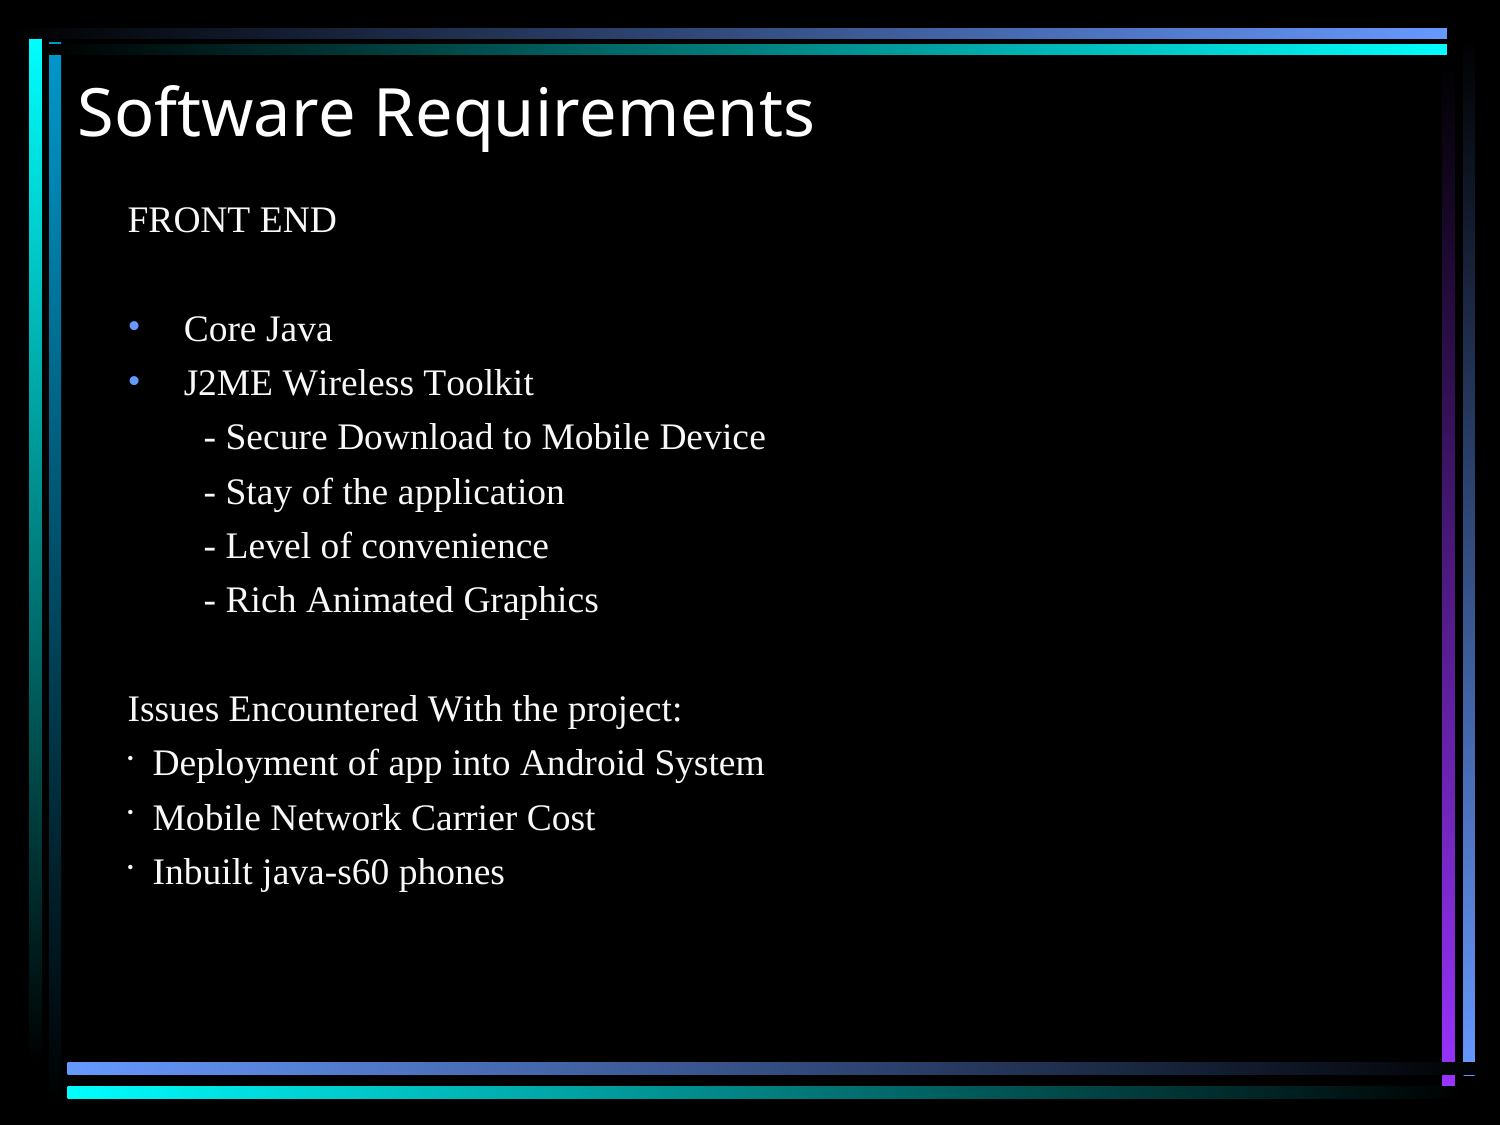

Software Requirements
FRONT END
Core Java
J2ME Wireless Toolkit
 - Secure Download to Mobile Device
 - Stay of the application
 - Level of convenience
 - Rich Animated Graphics
Issues Encountered With the project:
 Deployment of app into Android System
 Mobile Network Carrier Cost
 Inbuilt java-s60 phones